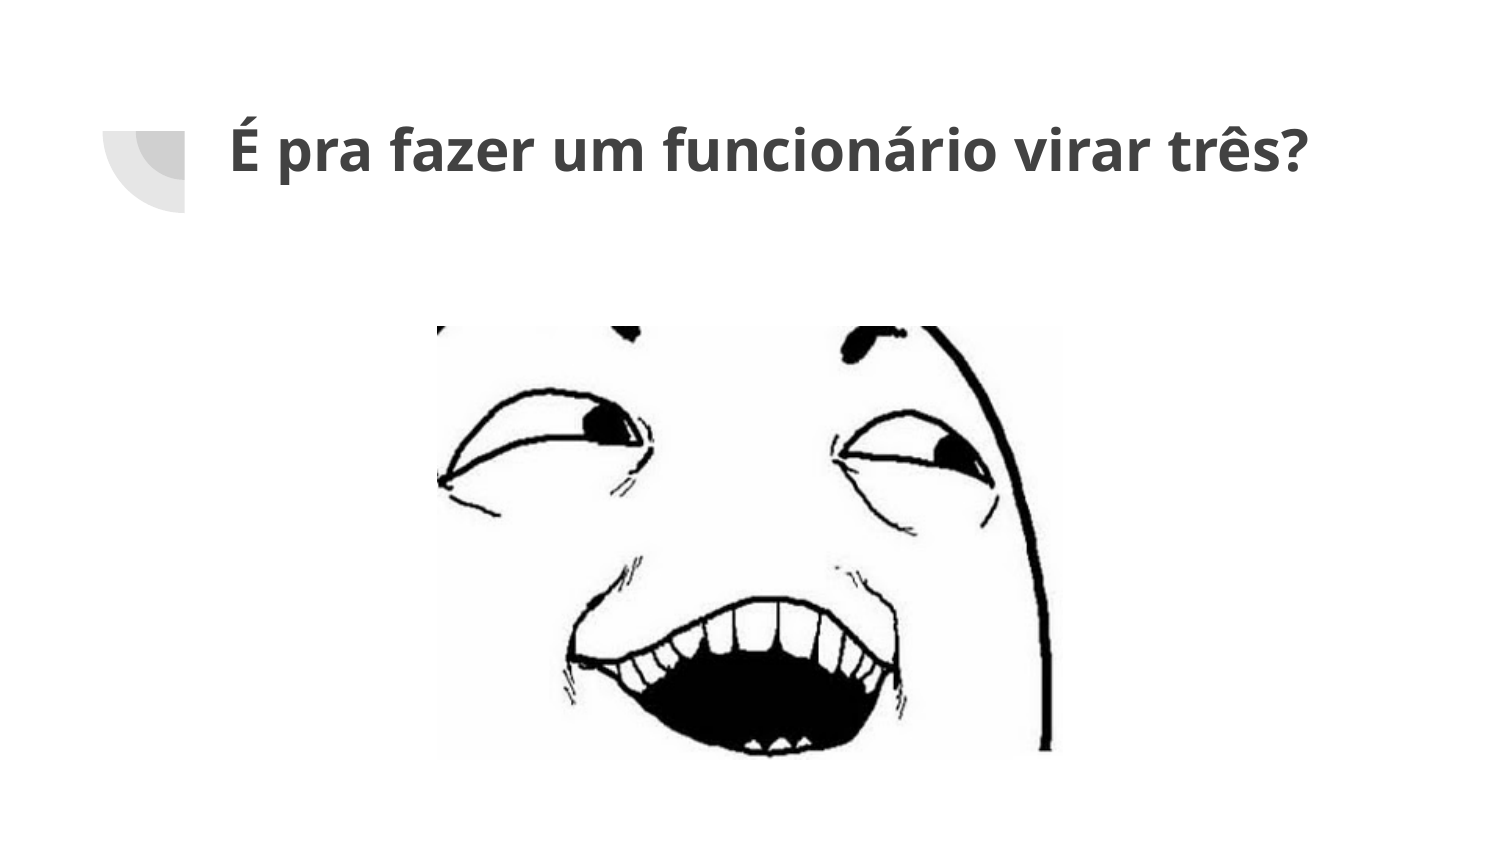

# É pra fazer um funcionário virar três?